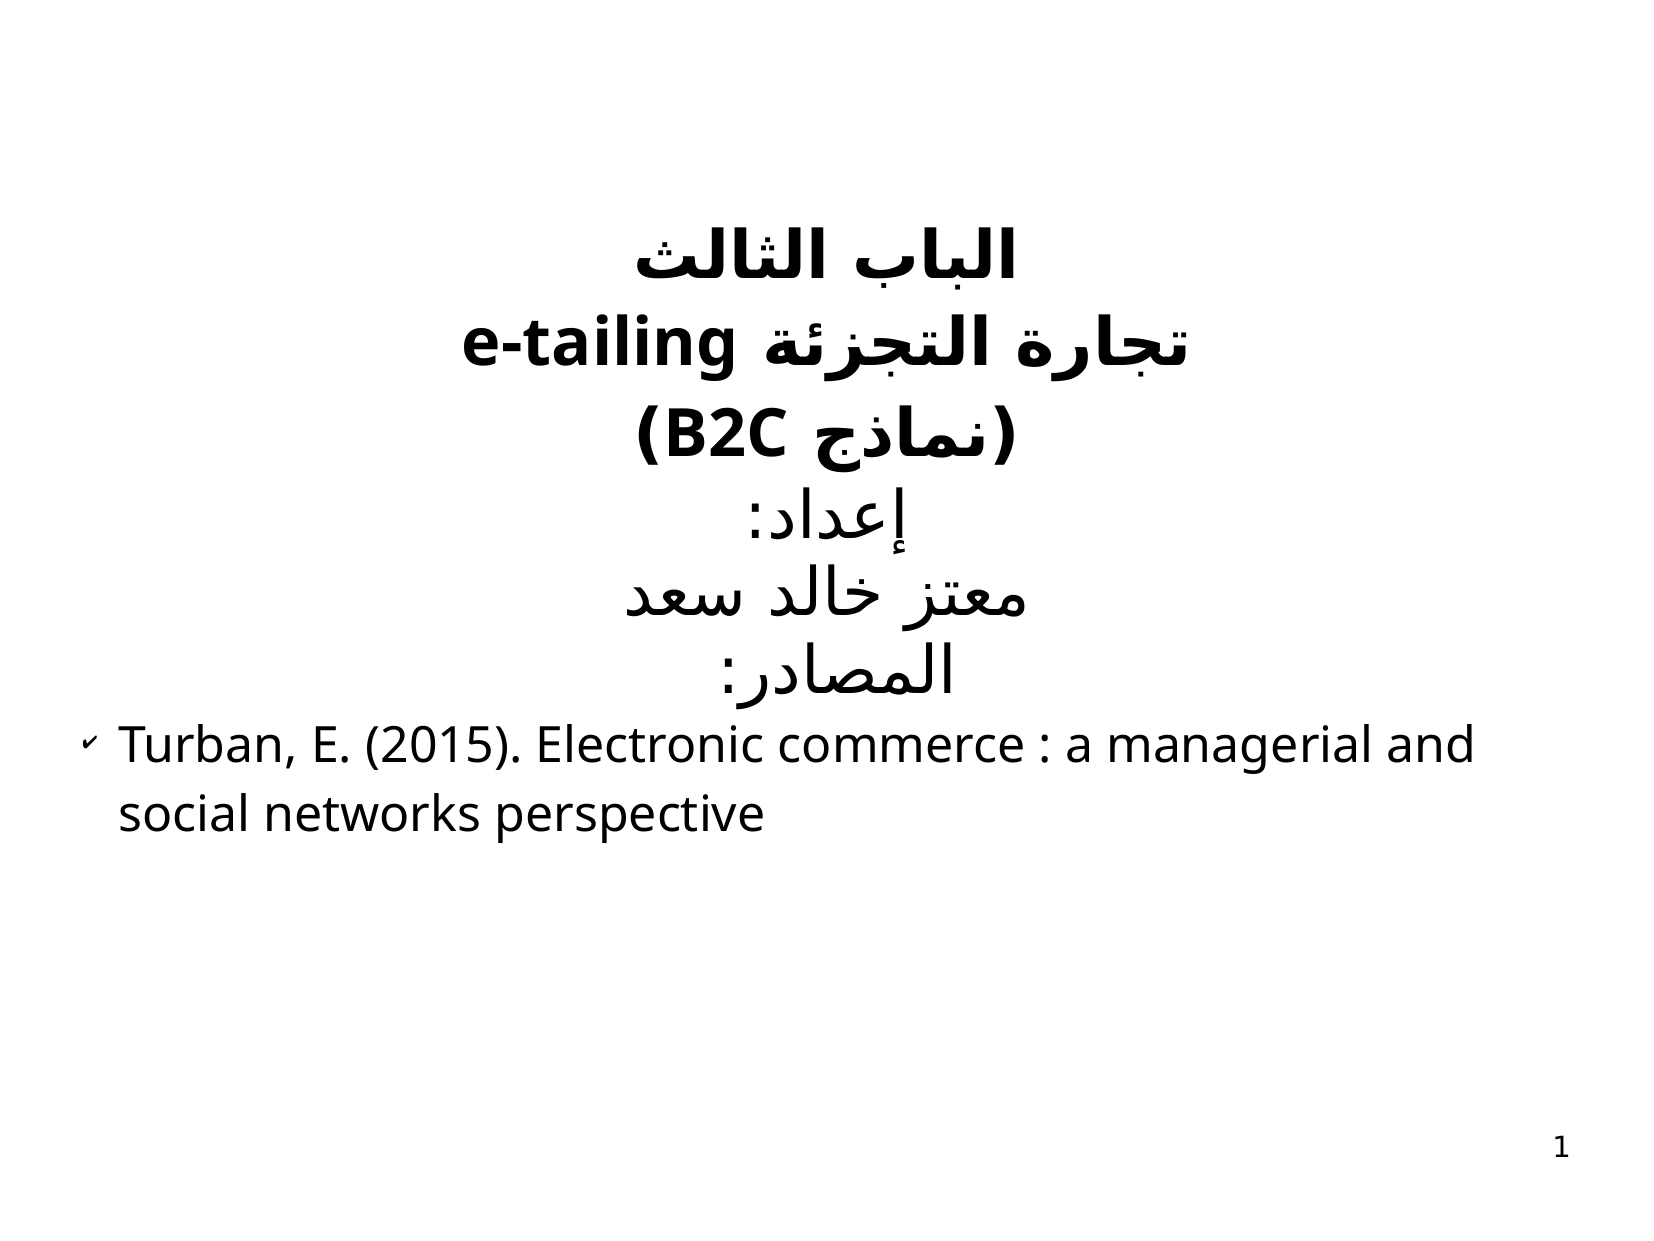

# الباب الثالث
تجارة التجزئة e-tailing
(نماذج B2C)
إعداد:
معتز خالد سعد
المصادر:
Turban, E. (2015). Electronic commerce : a managerial and social networks perspective
1